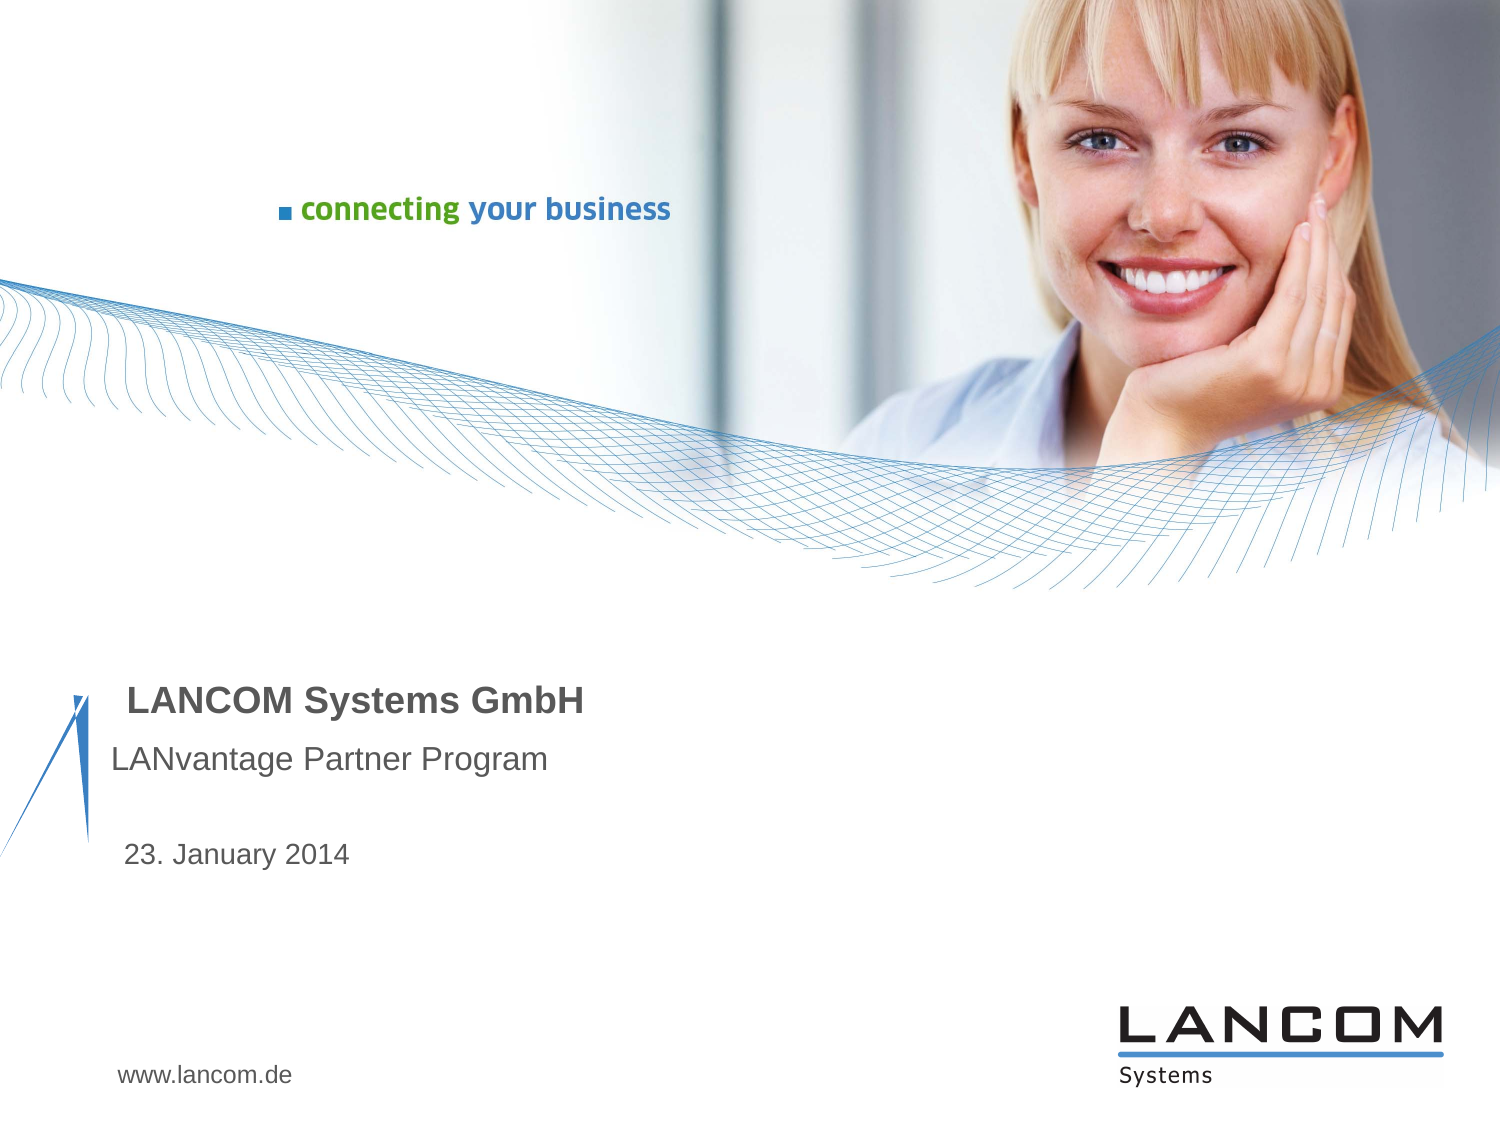

LANCOM Systems GmbH
# LANvantage Partner Program
23. January 2014